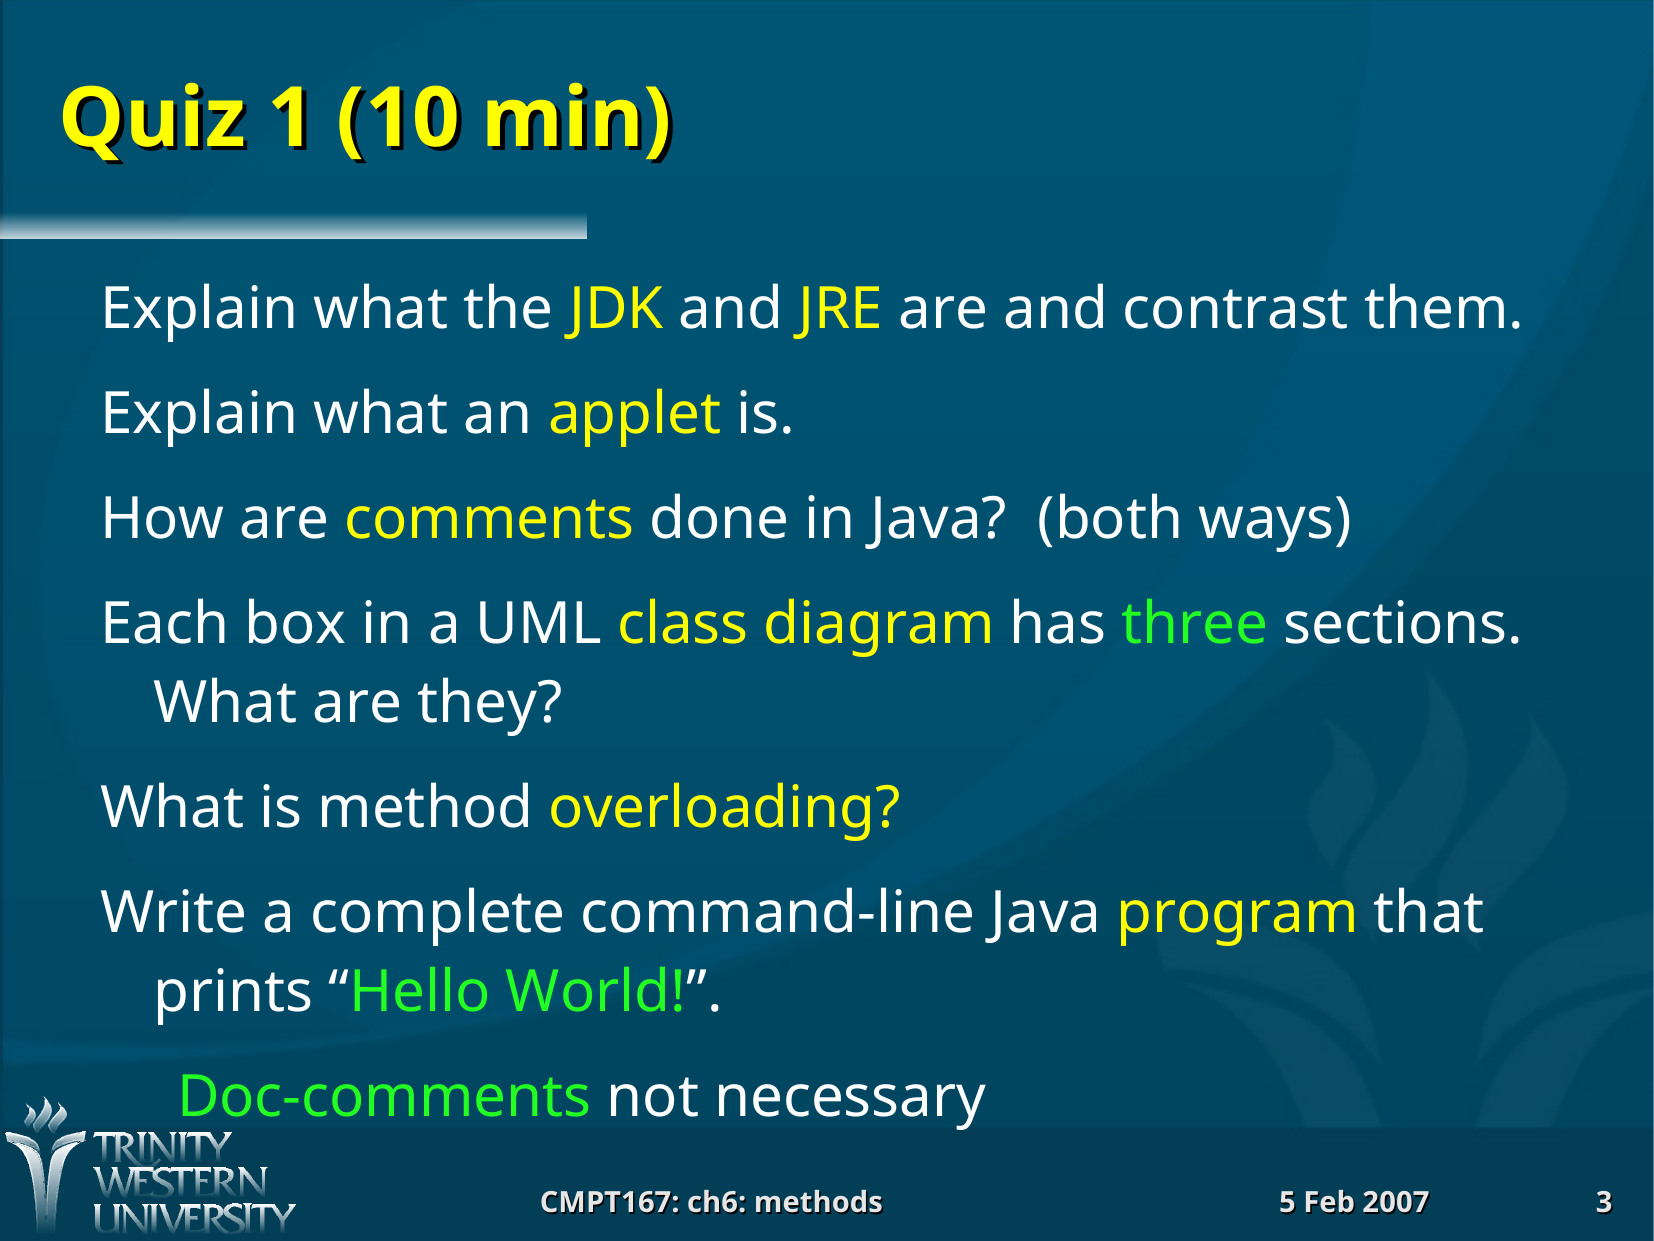

# Quiz 1 (10 min)
Explain what the JDK and JRE are and contrast them.
Explain what an applet is.
How are comments done in Java? (both ways)
Each box in a UML class diagram has three sections. What are they?
What is method overloading?
Write a complete command-line Java program that prints “Hello World!”.
Doc-comments not necessary
CMPT167: ch6: methods
5 Feb 2007
3